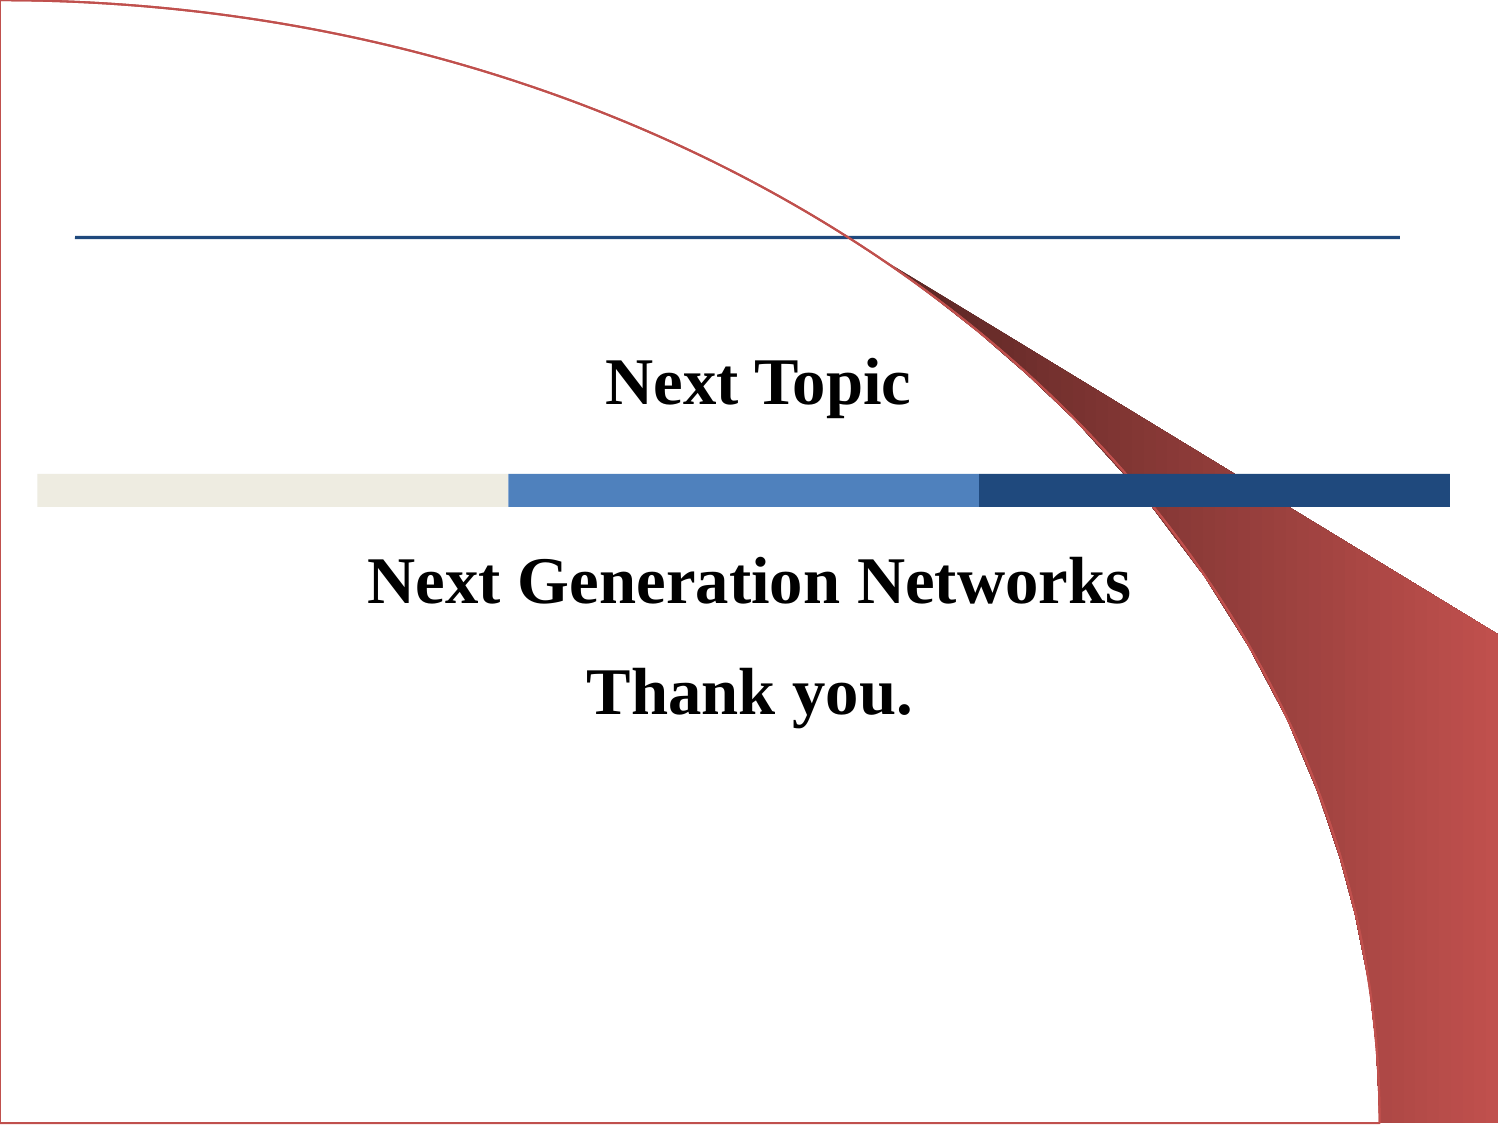

Next Topic
Next Generation Networks
Thank you.